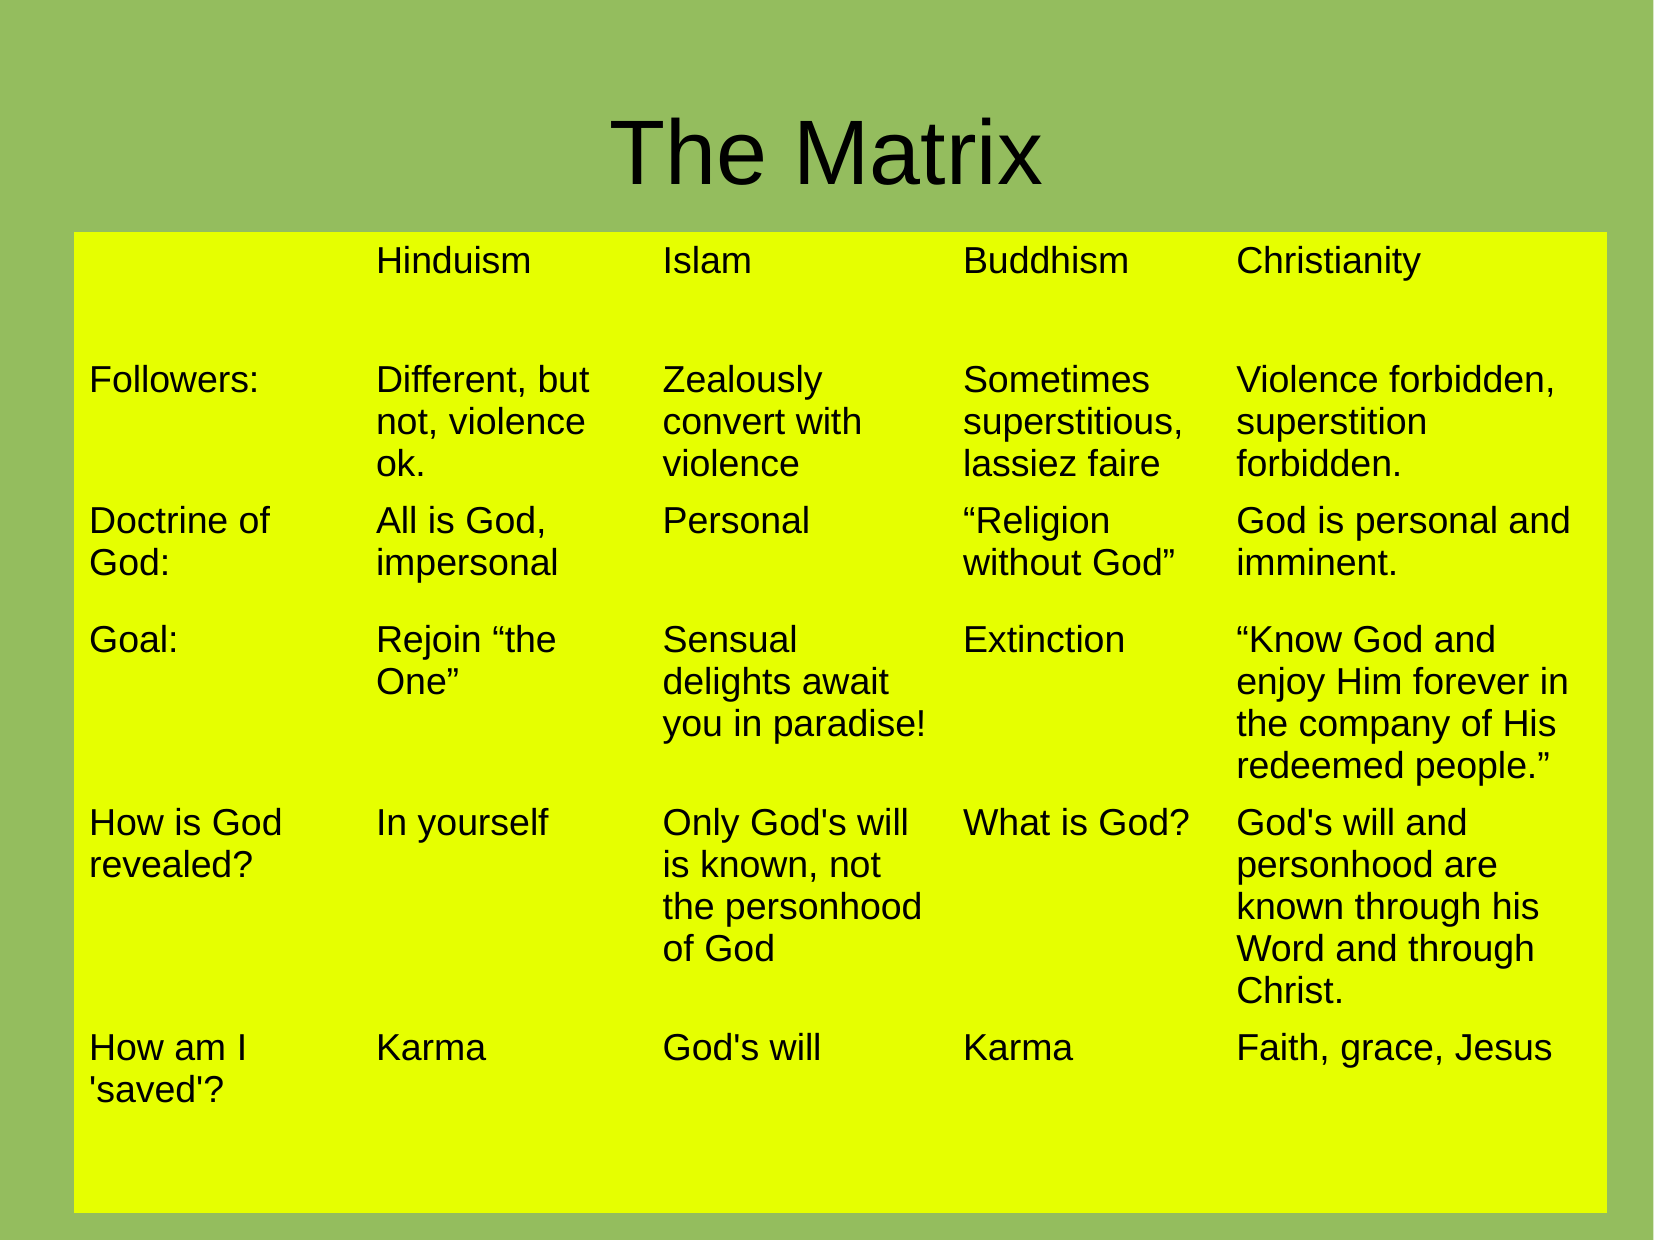

# The Matrix
| | Hinduism | Islam | Buddhism | Christianity |
| --- | --- | --- | --- | --- |
| Followers: | Different, but not, violence ok. | Zealously convert with violence | Sometimes superstitious, lassiez faire | Violence forbidden, superstition forbidden. |
| Doctrine of God: | All is God, impersonal | Personal | “Religion without God” | God is personal and imminent. |
| Goal: | Rejoin “the One” | Sensual delights await you in paradise! | Extinction | “Know God and enjoy Him forever in the company of His redeemed people.” |
| How is God revealed? | In yourself | Only God's will is known, not the personhood of God | What is God? | God's will and personhood are known through his Word and through Christ. |
| How am I 'saved'? | Karma | God's will | Karma | Faith, grace, Jesus |